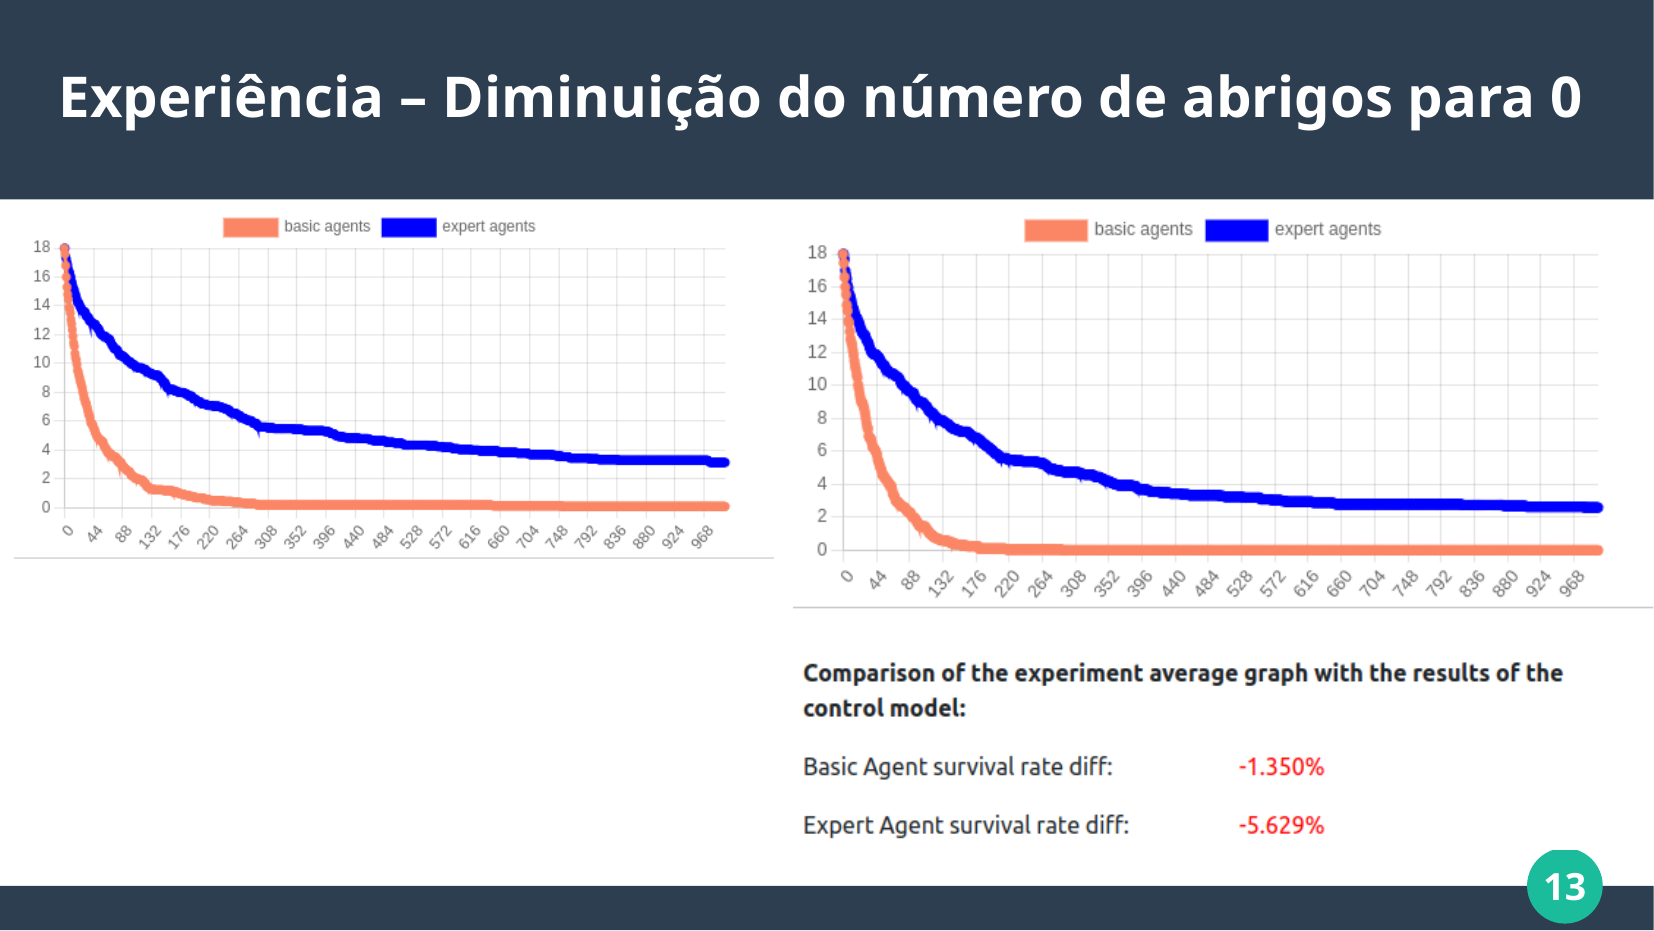

# Experiência – Diminuição do número de abrigos para 0